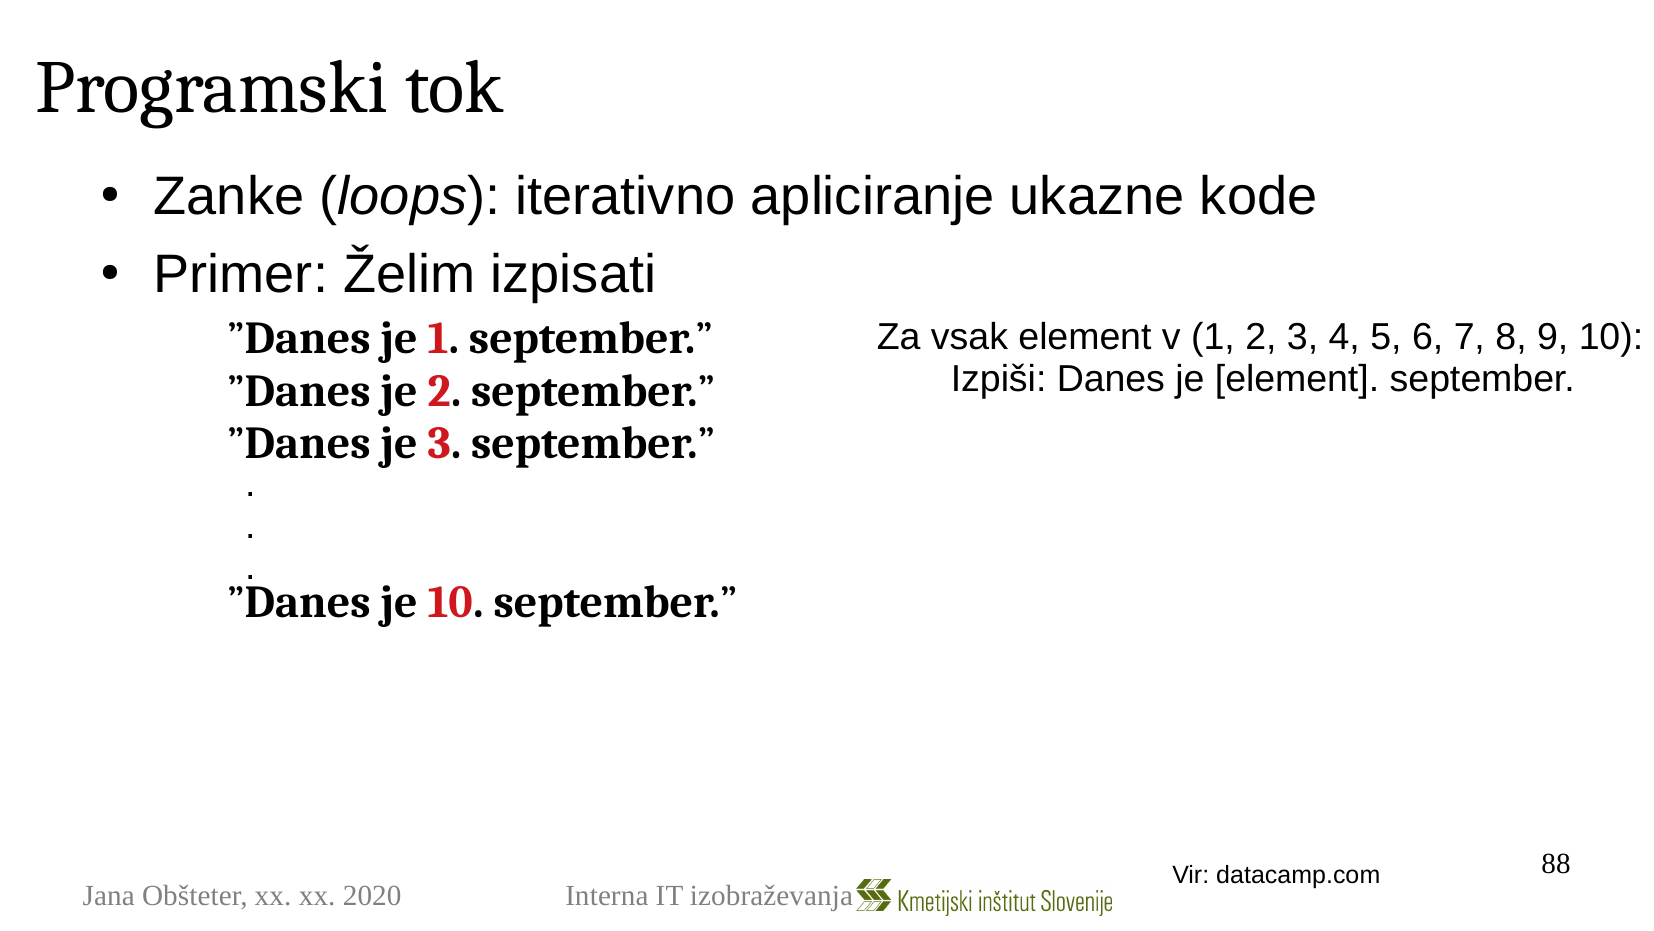

# Programski tok
Zanke (loops): iterativno apliciranje ukazne kode
Primer: Želim izpisati
	”Danes je 1. september.”
	”Danes je 2. september.”
	”Danes je 3. september.”
	”Danes je 10. september.”
Za vsak element v (1, 2, 3, 4, 5, 6, 7, 8, 9, 10):
	Izpiši: Danes je [element]. september.
.
.
.
88
Vir: datacamp.com